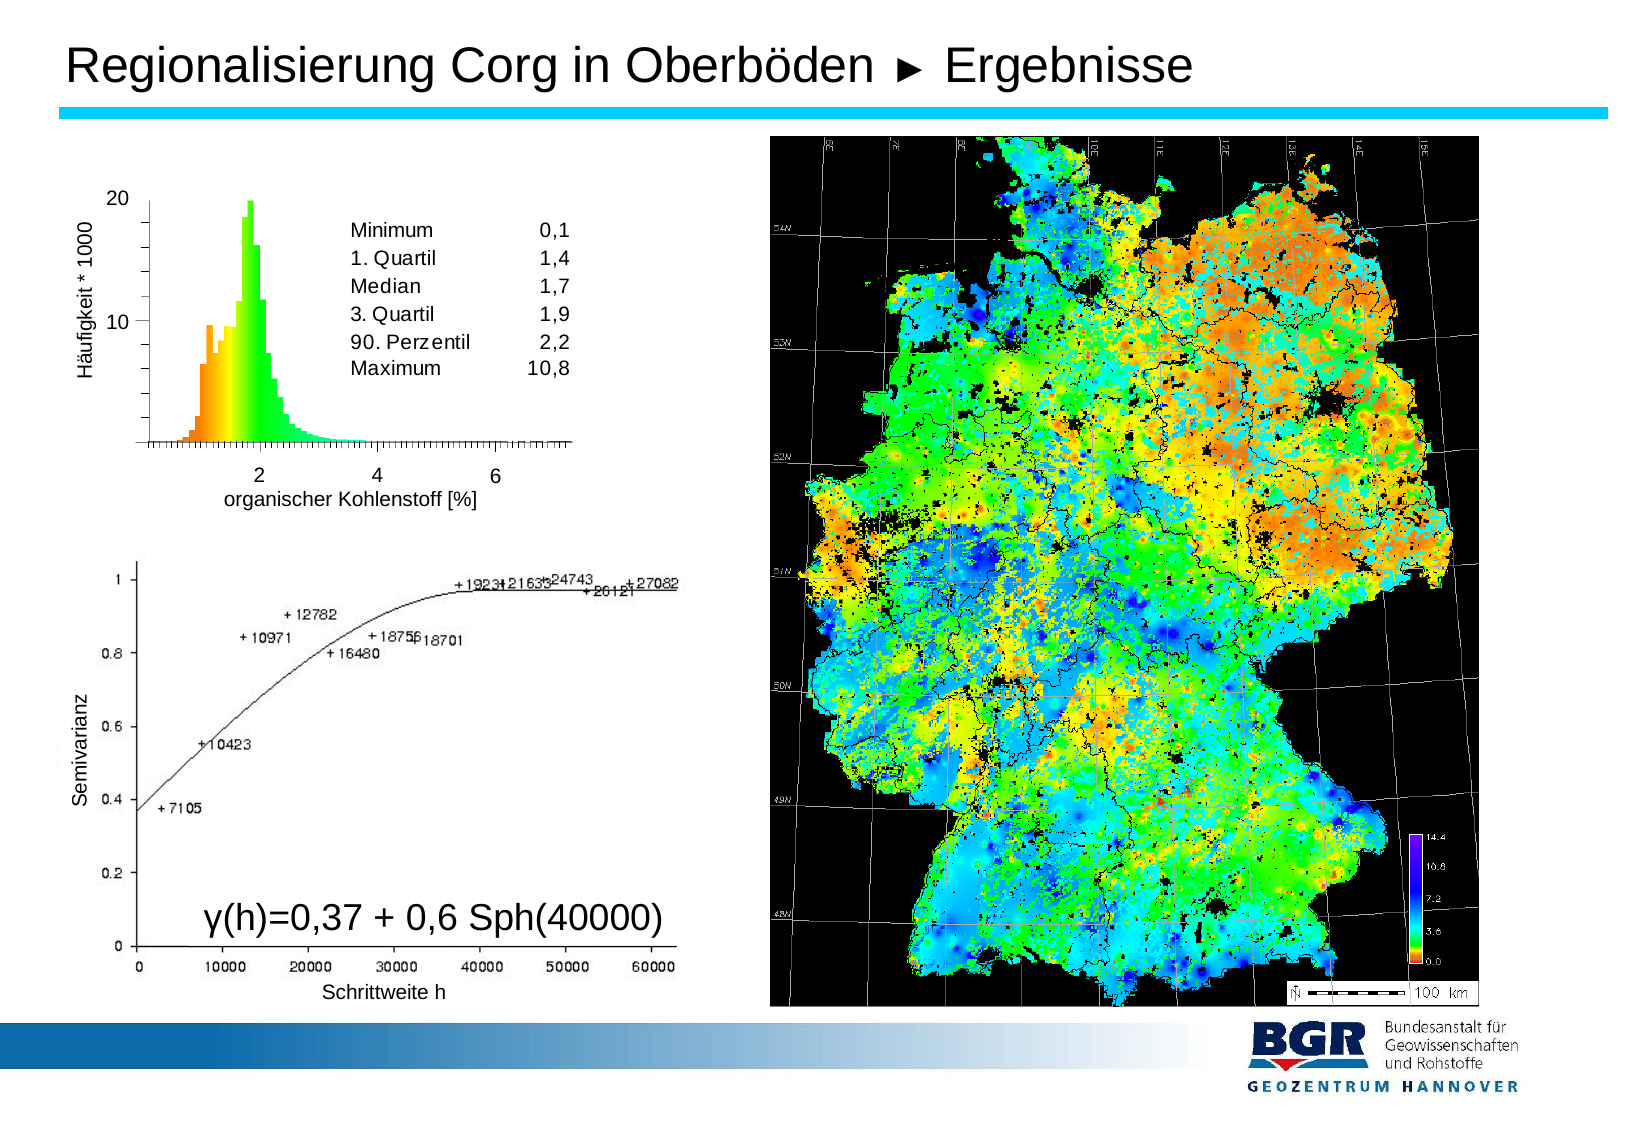

Regionalisierung Corg in Oberböden ► Ergebnisse
20
Häufigkeit * 1000
10
2
4
6
organischer Kohlenstoff [%]
Semivarianz
γ(h)=0,37 + 0,6 Sph(40000)
Schrittweite h
Regionalisierung mit IDW